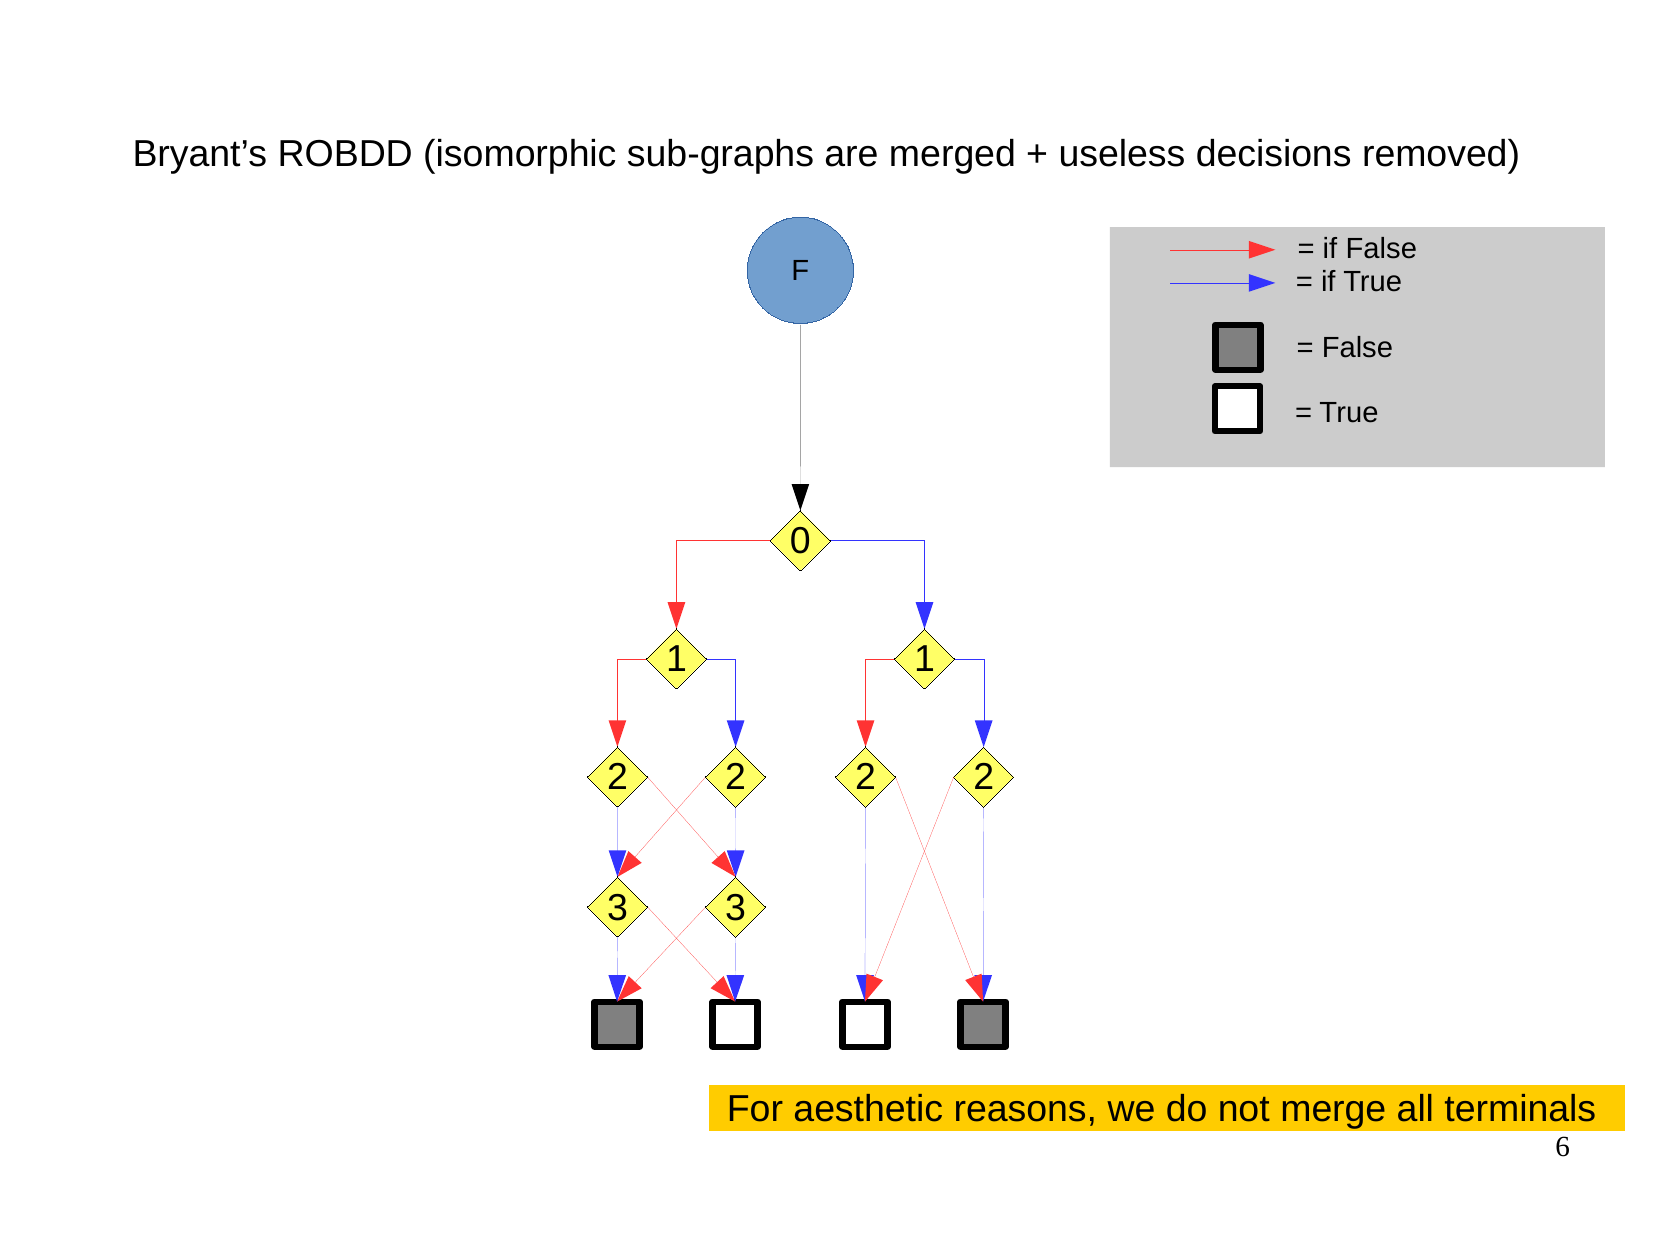

# Bryant’s ROBDD (isomorphic sub-graphs are merged + useless decisions removed)
F
= if False
= if True
= False
= True
0
1
1
2
2
2
2
3
3
For aesthetic reasons, we do not merge all terminals
6